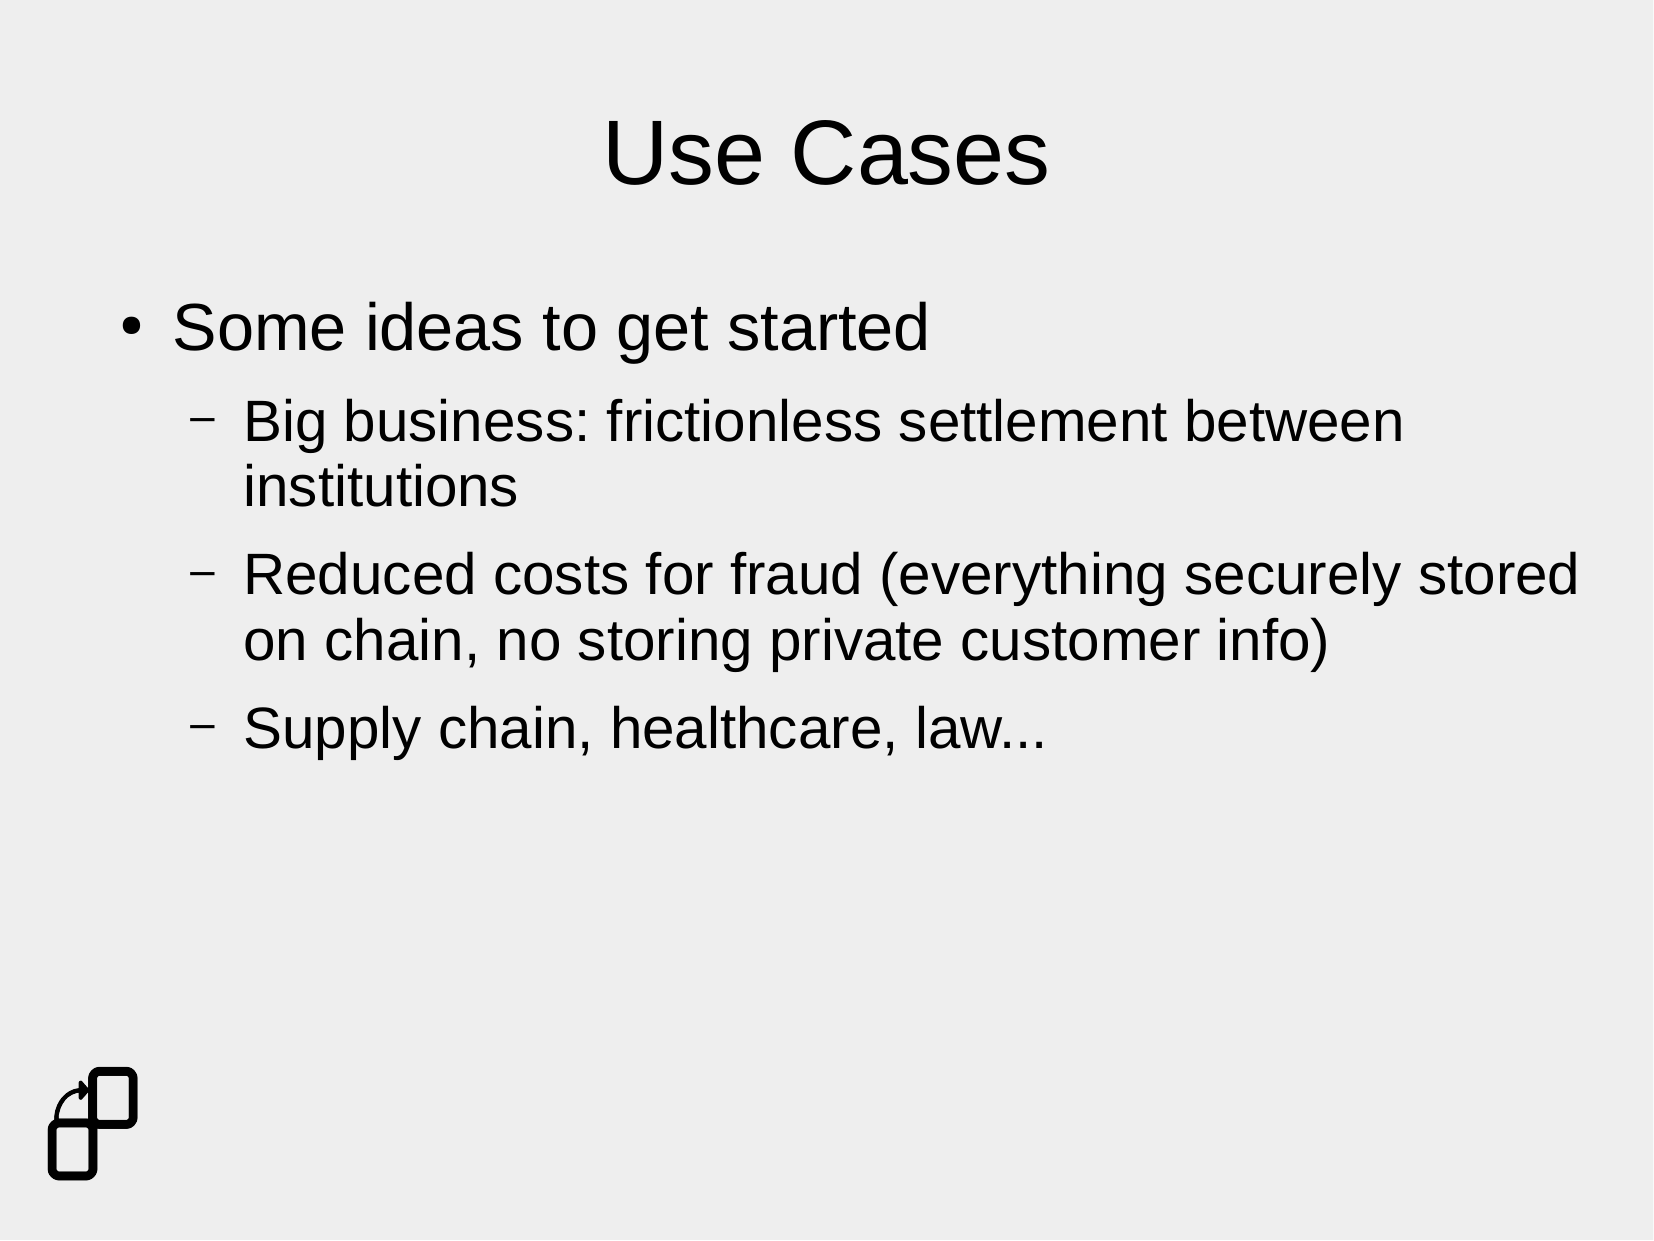

# Use Cases
Some ideas to get started
Big business: frictionless settlement between institutions
Reduced costs for fraud (everything securely stored on chain, no storing private customer info)
Supply chain, healthcare, law...